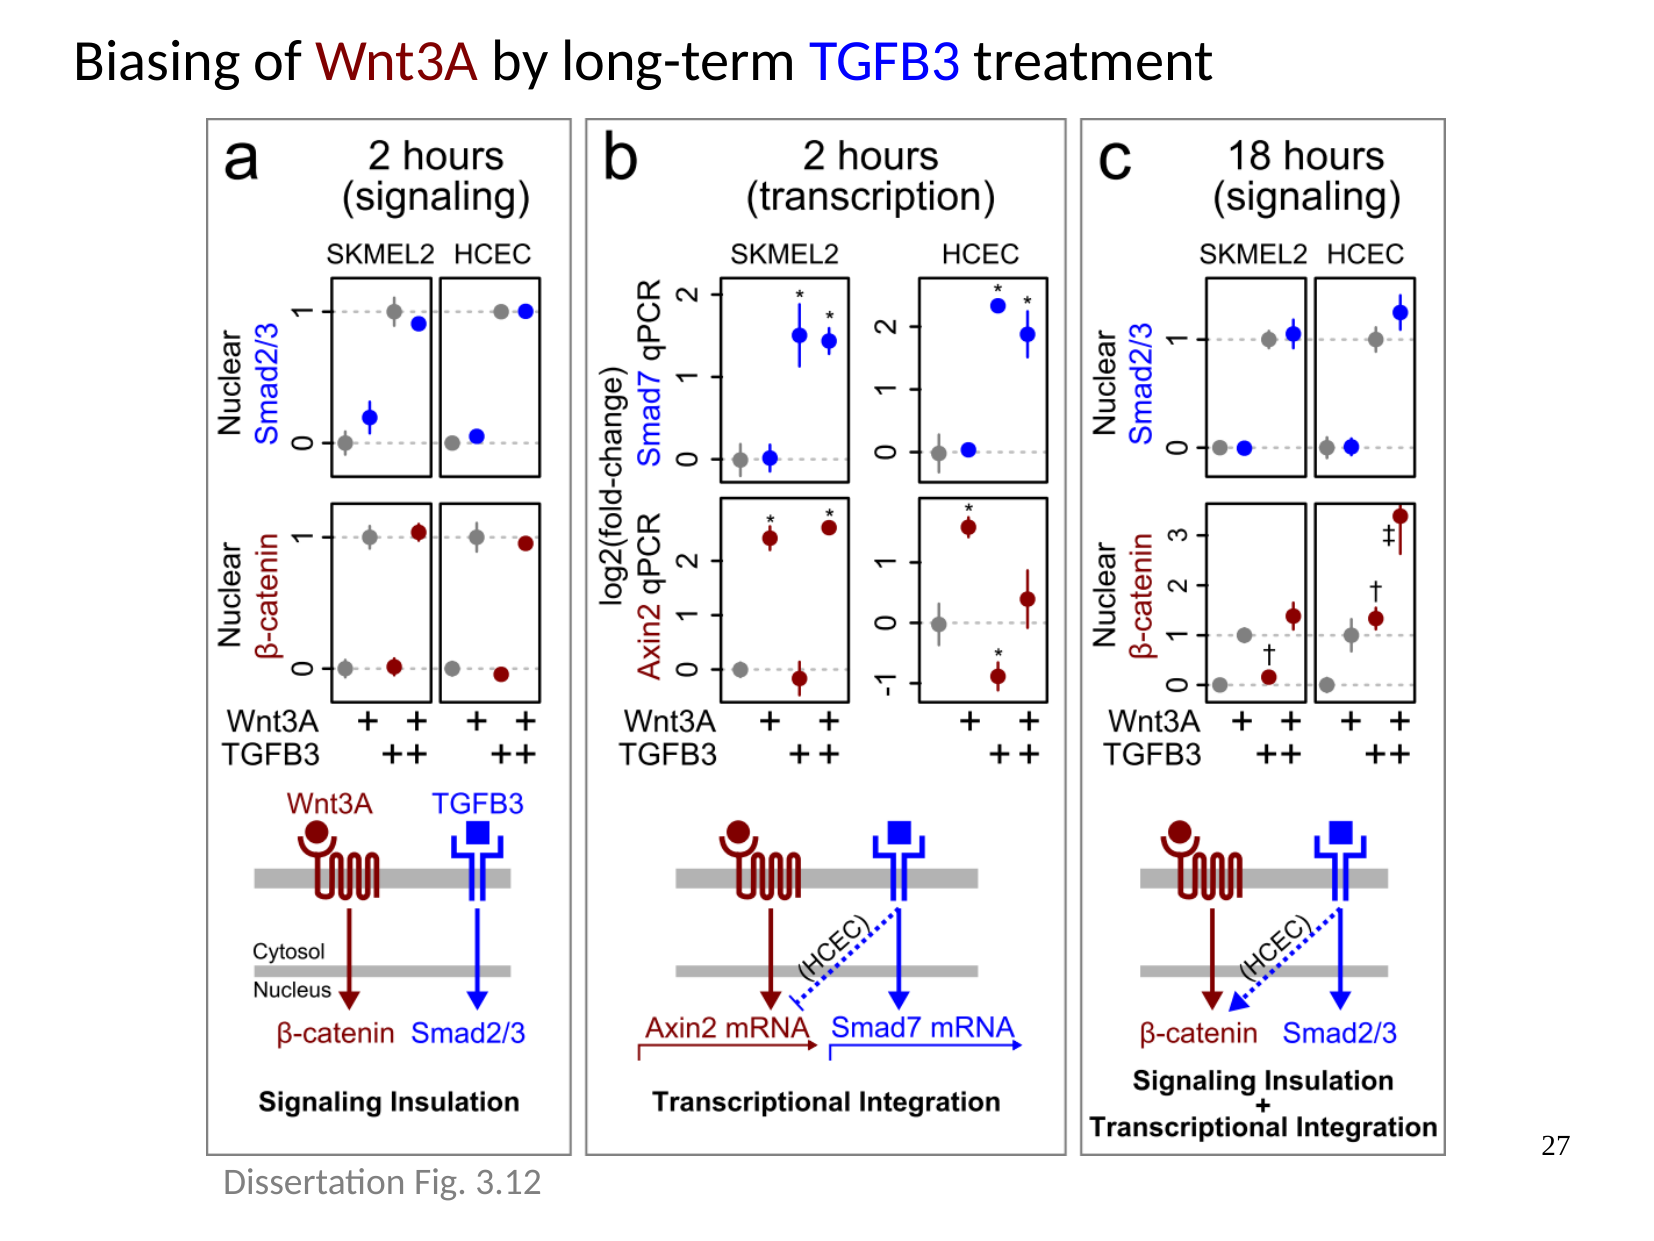

Biasing of Wnt3A by long-term TGFB3 treatment
27
Dissertation Fig. 3.12